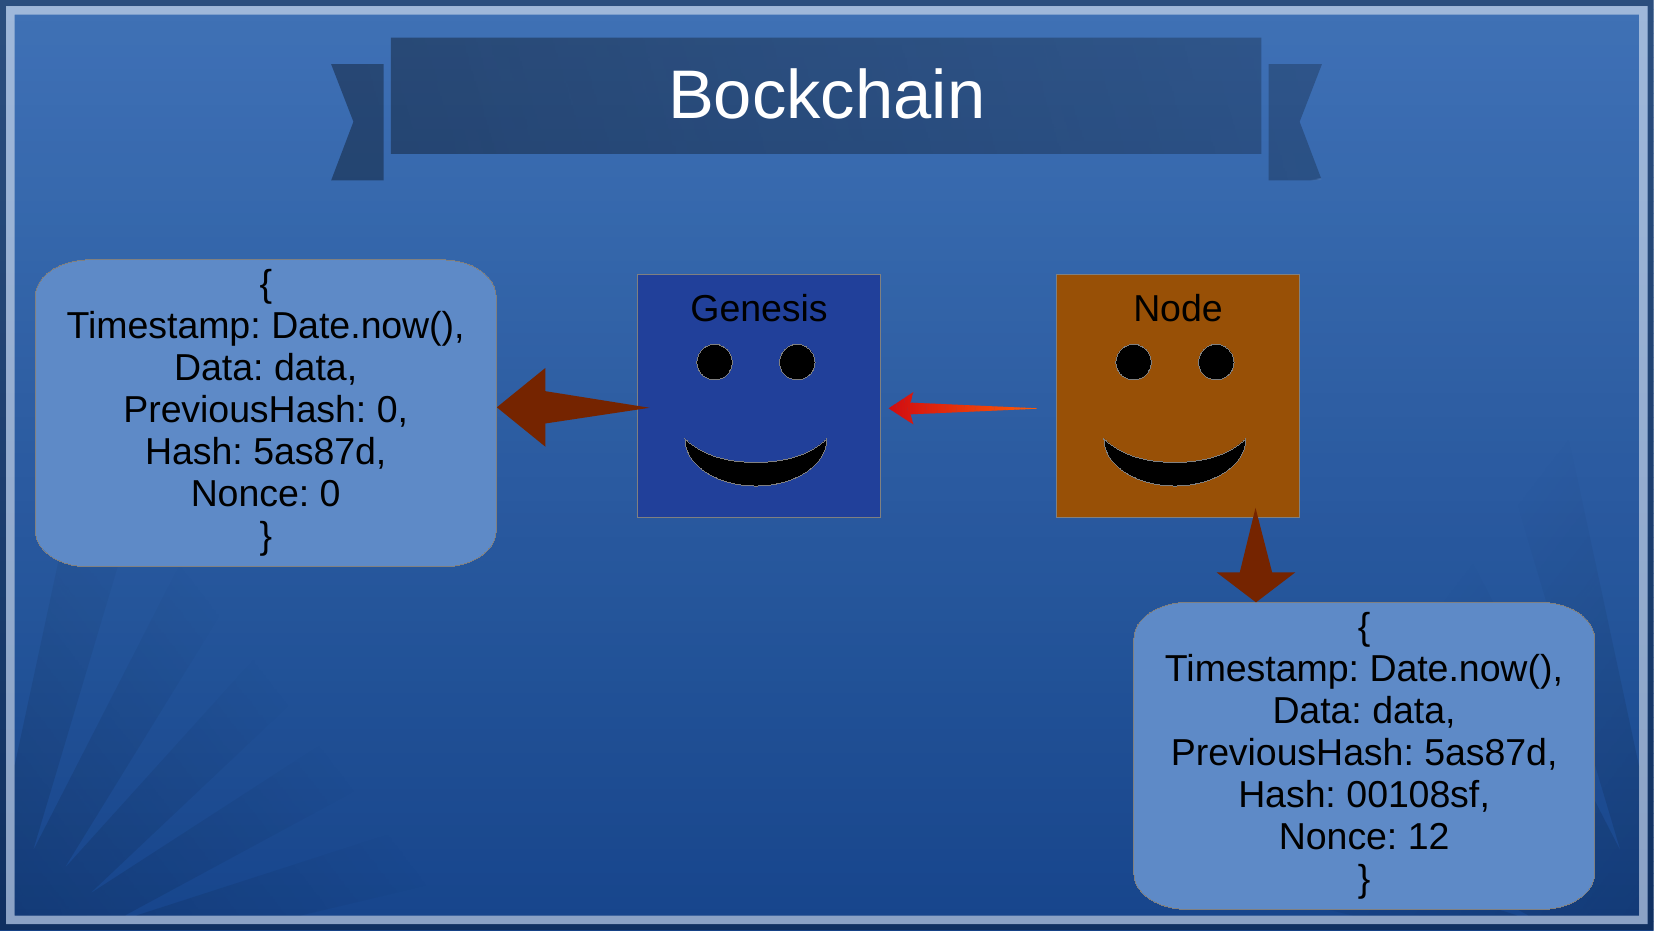

# Bockchain
{
Timestamp: Date.now(),
Data: data,
PreviousHash: 0,
Hash: 5as87d,
Nonce: 0
}
Genesis
Node
{
Timestamp: Date.now(),
Data: data,
PreviousHash: 5as87d,
Hash: 00108sf,
Nonce: 12
}